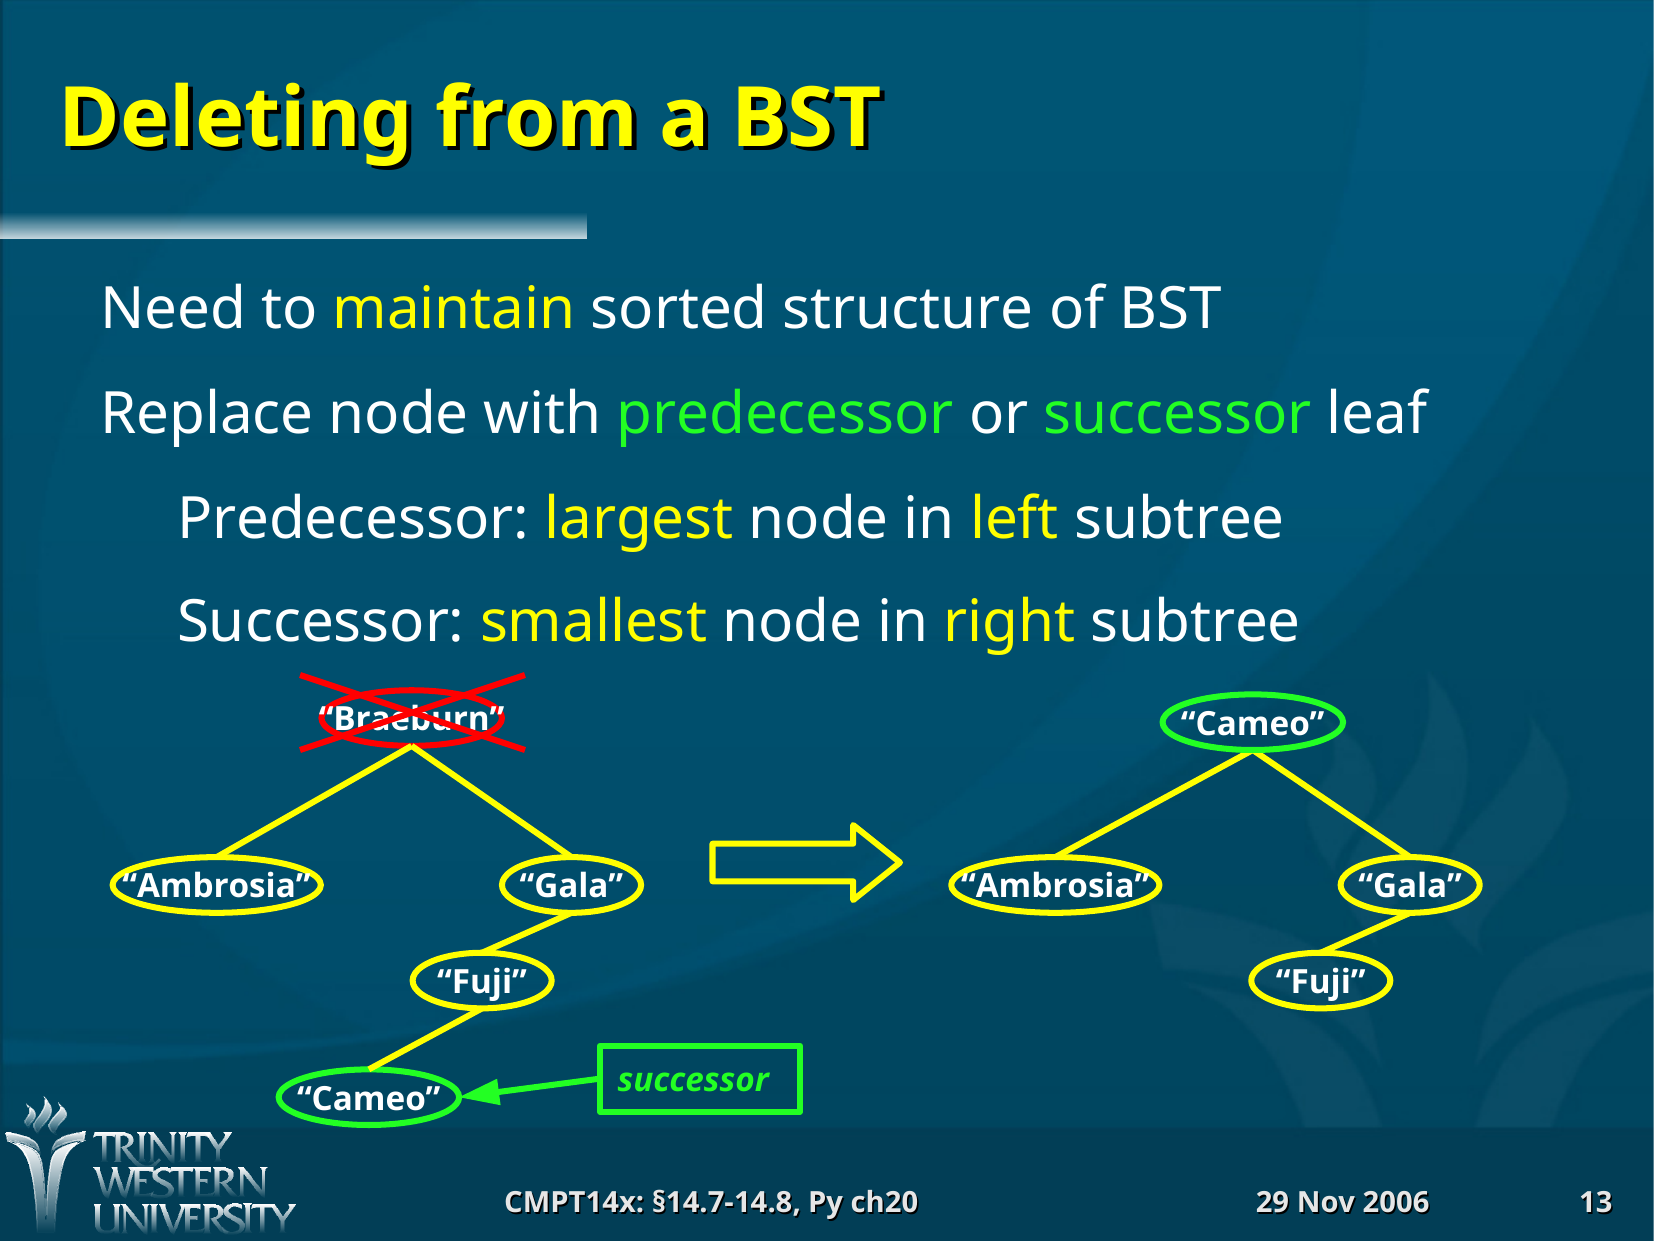

# Deleting from a BST
Need to maintain sorted structure of BST
Replace node with predecessor or successor leaf
Predecessor: largest node in left subtree
Successor: smallest node in right subtree
“Braeburn”
“Cameo”
“Ambrosia”
“Gala”
“Ambrosia”
“Gala”
“Fuji”
“Fuji”
successor
“Cameo”
CMPT14x: §14.7-14.8, Py ch20
29 Nov 2006
13